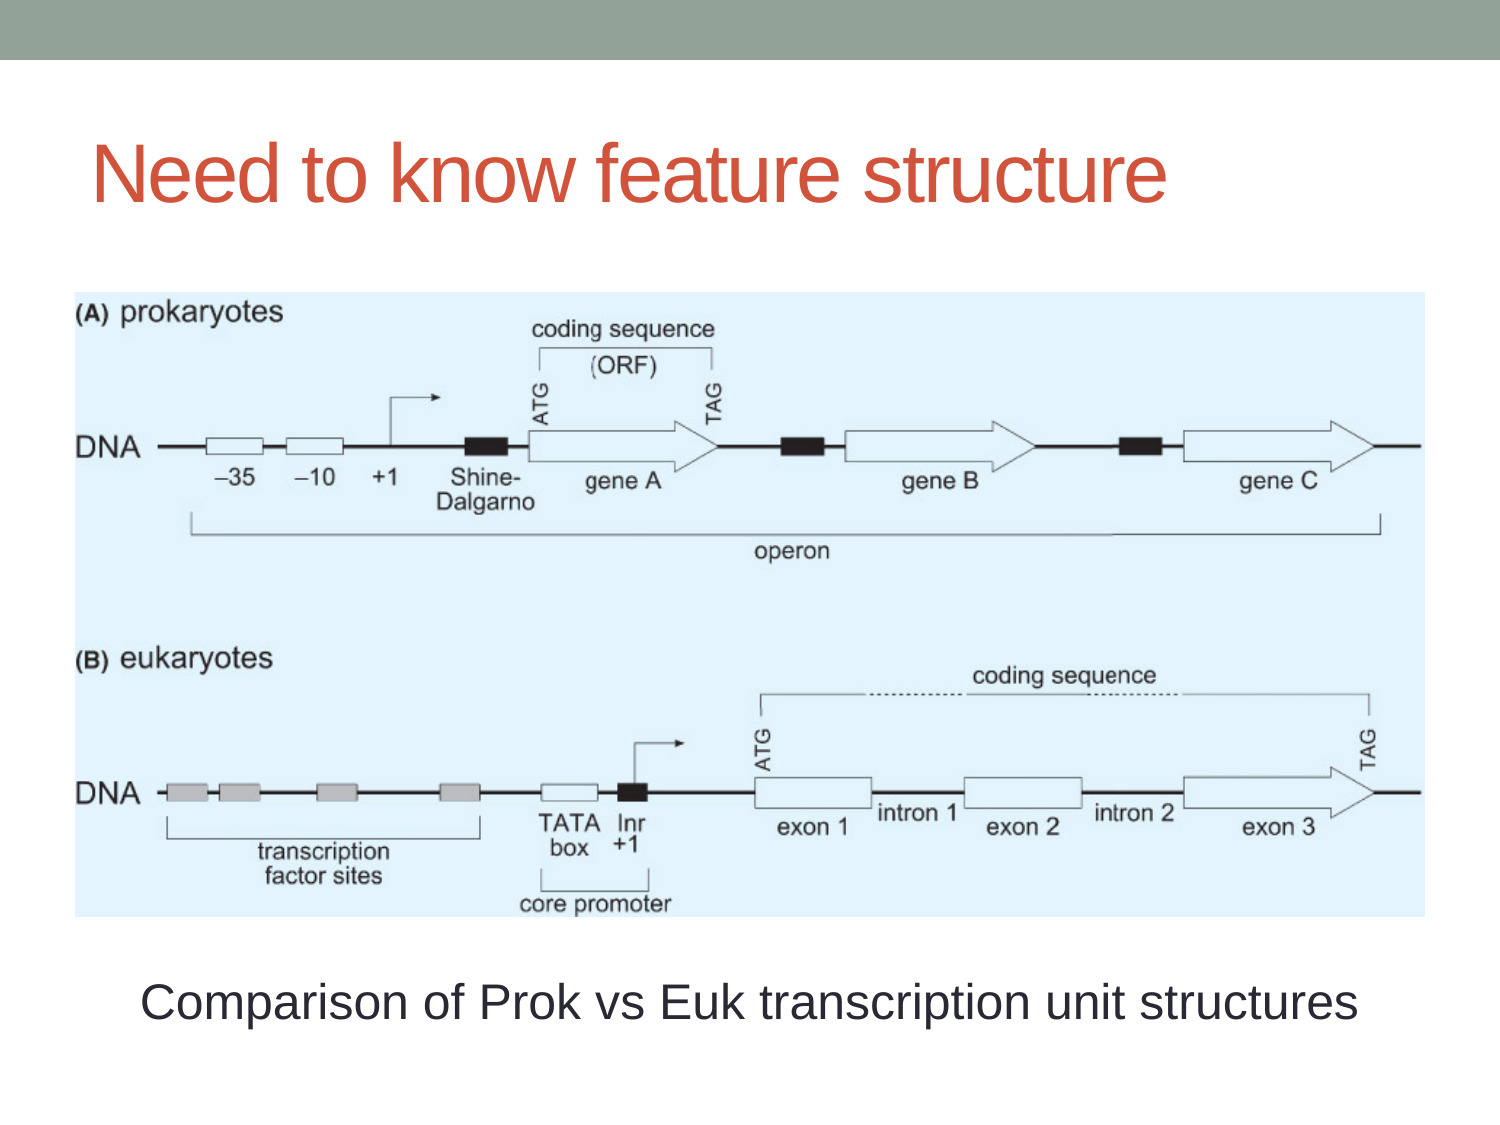

# Need to know feature structure
Comparison of Prok vs Euk transcription unit structures